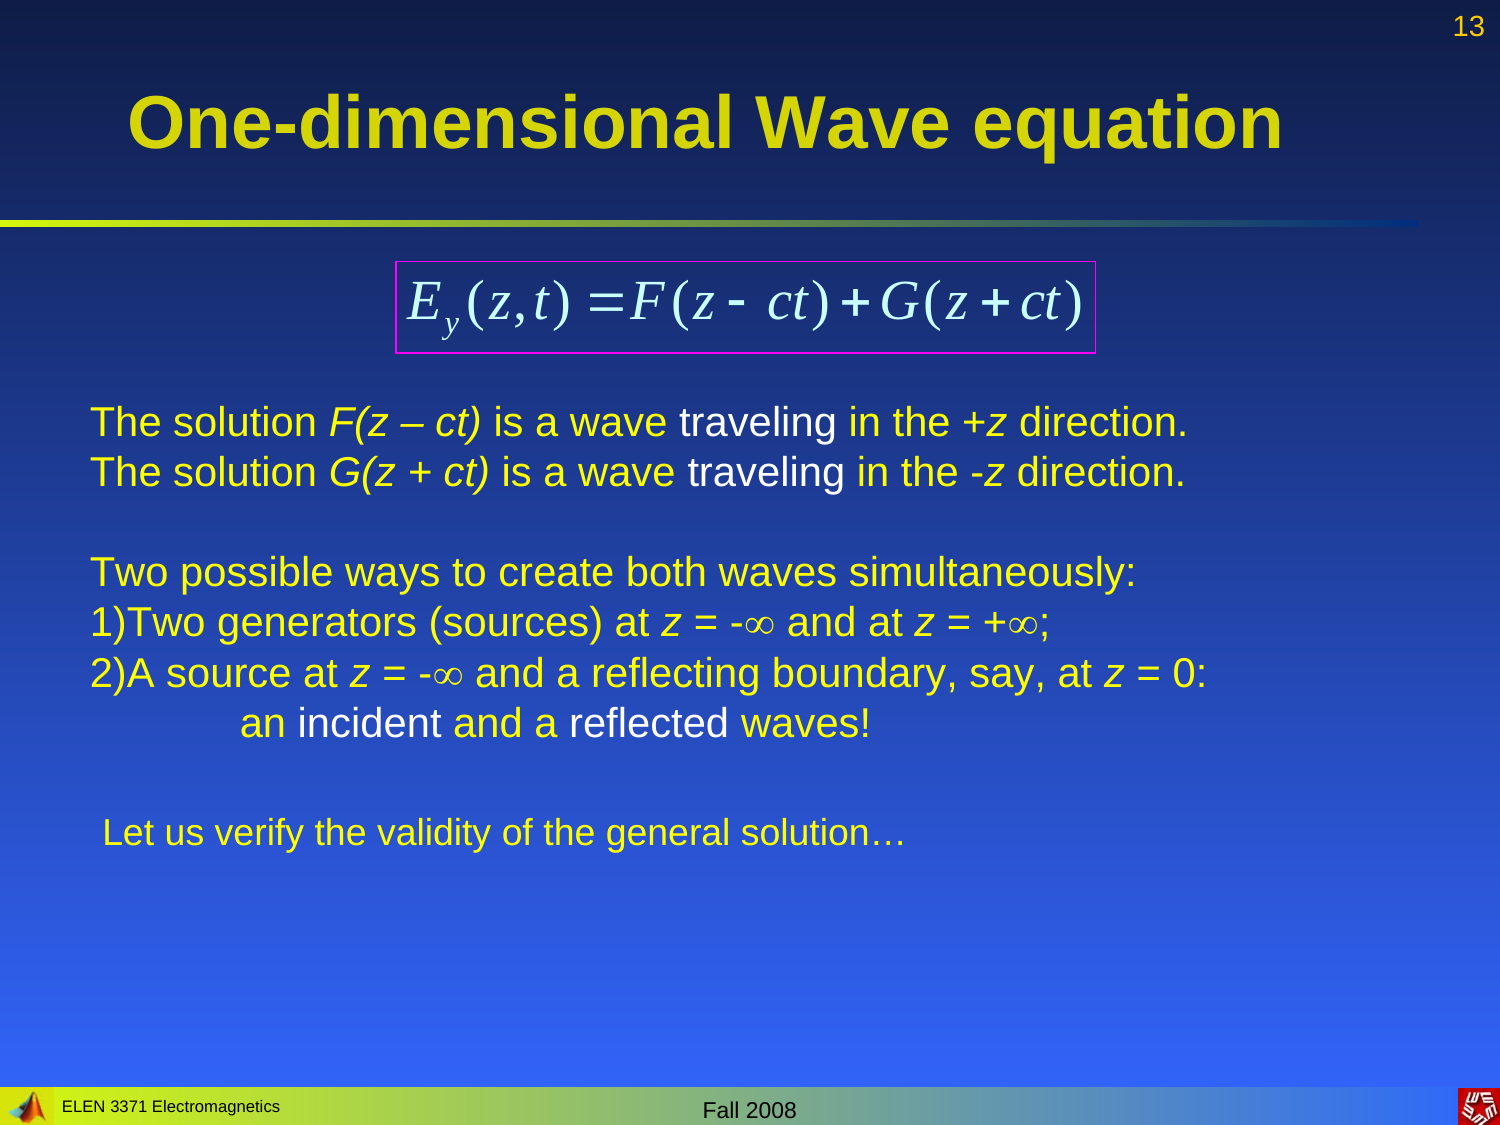

# One-dimensional Wave equation
The solution F(z – ct) is a wave traveling in the +z direction.
The solution G(z + ct) is a wave traveling in the -z direction.
Two possible ways to create both waves simultaneously:
Two generators (sources) at z = - and at z = +;
A source at z = - and a reflecting boundary, say, at z = 0:
	an incident and a reflected waves!
Let us verify the validity of the general solution…